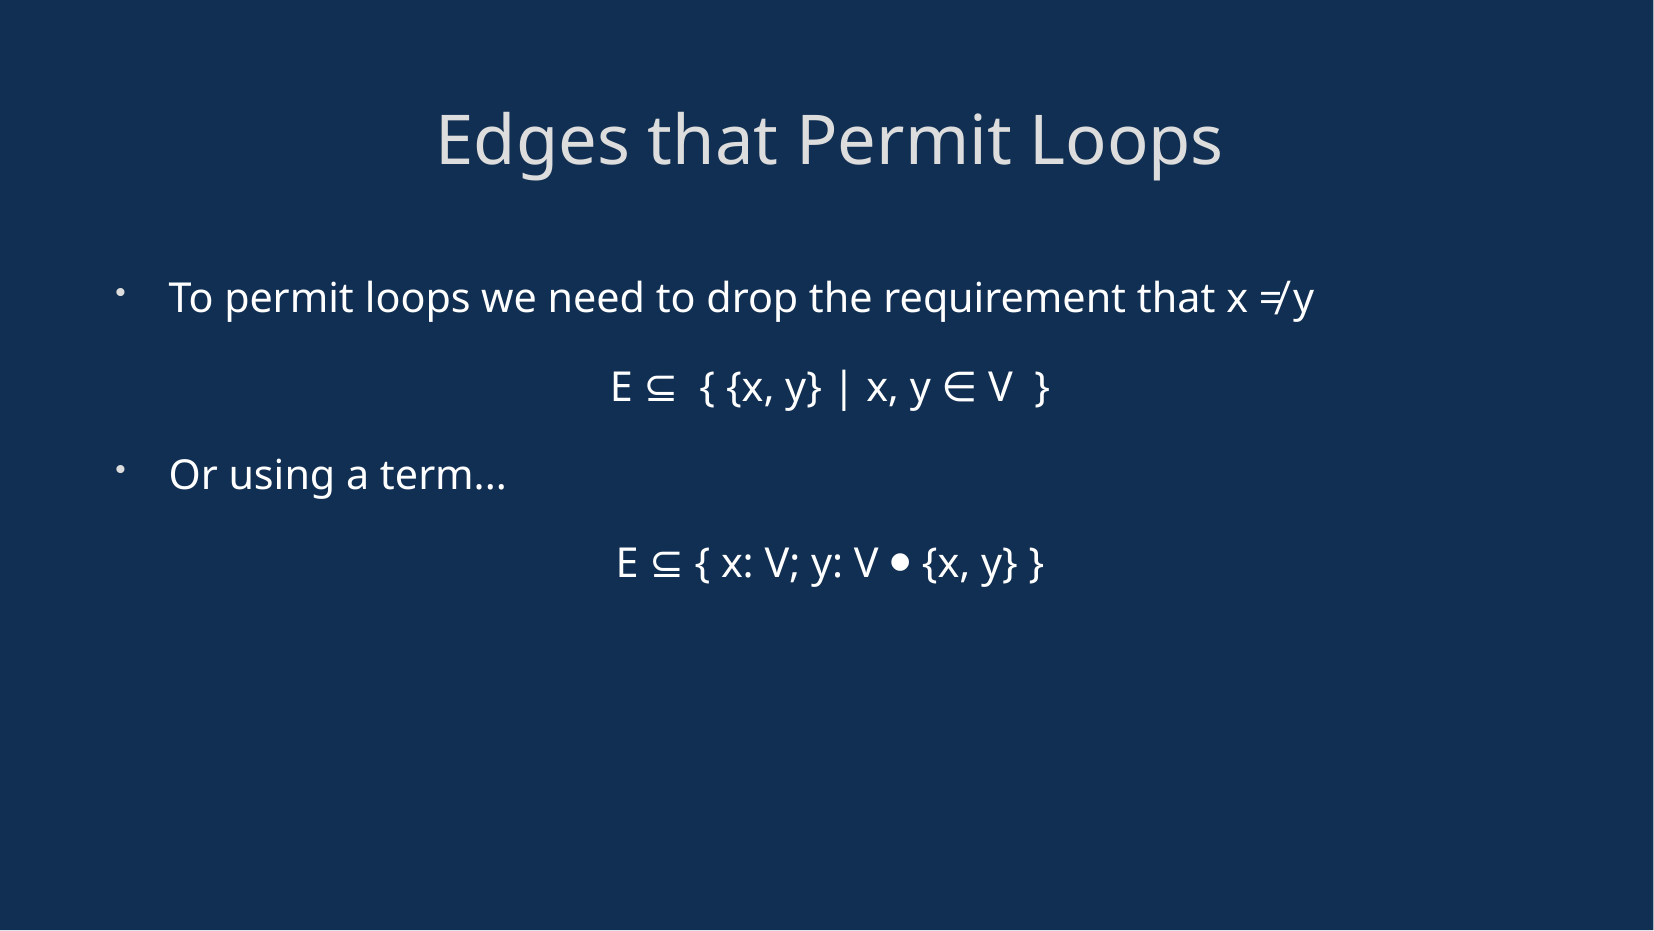

# Edges that Permit Loops
To permit loops we need to drop the requirement that x ≠ y
E ⊆ { {x, y} | x, y ∈ V }
Or using a term...
E ⊆ { x: V; y: V ⦁ {x, y} }